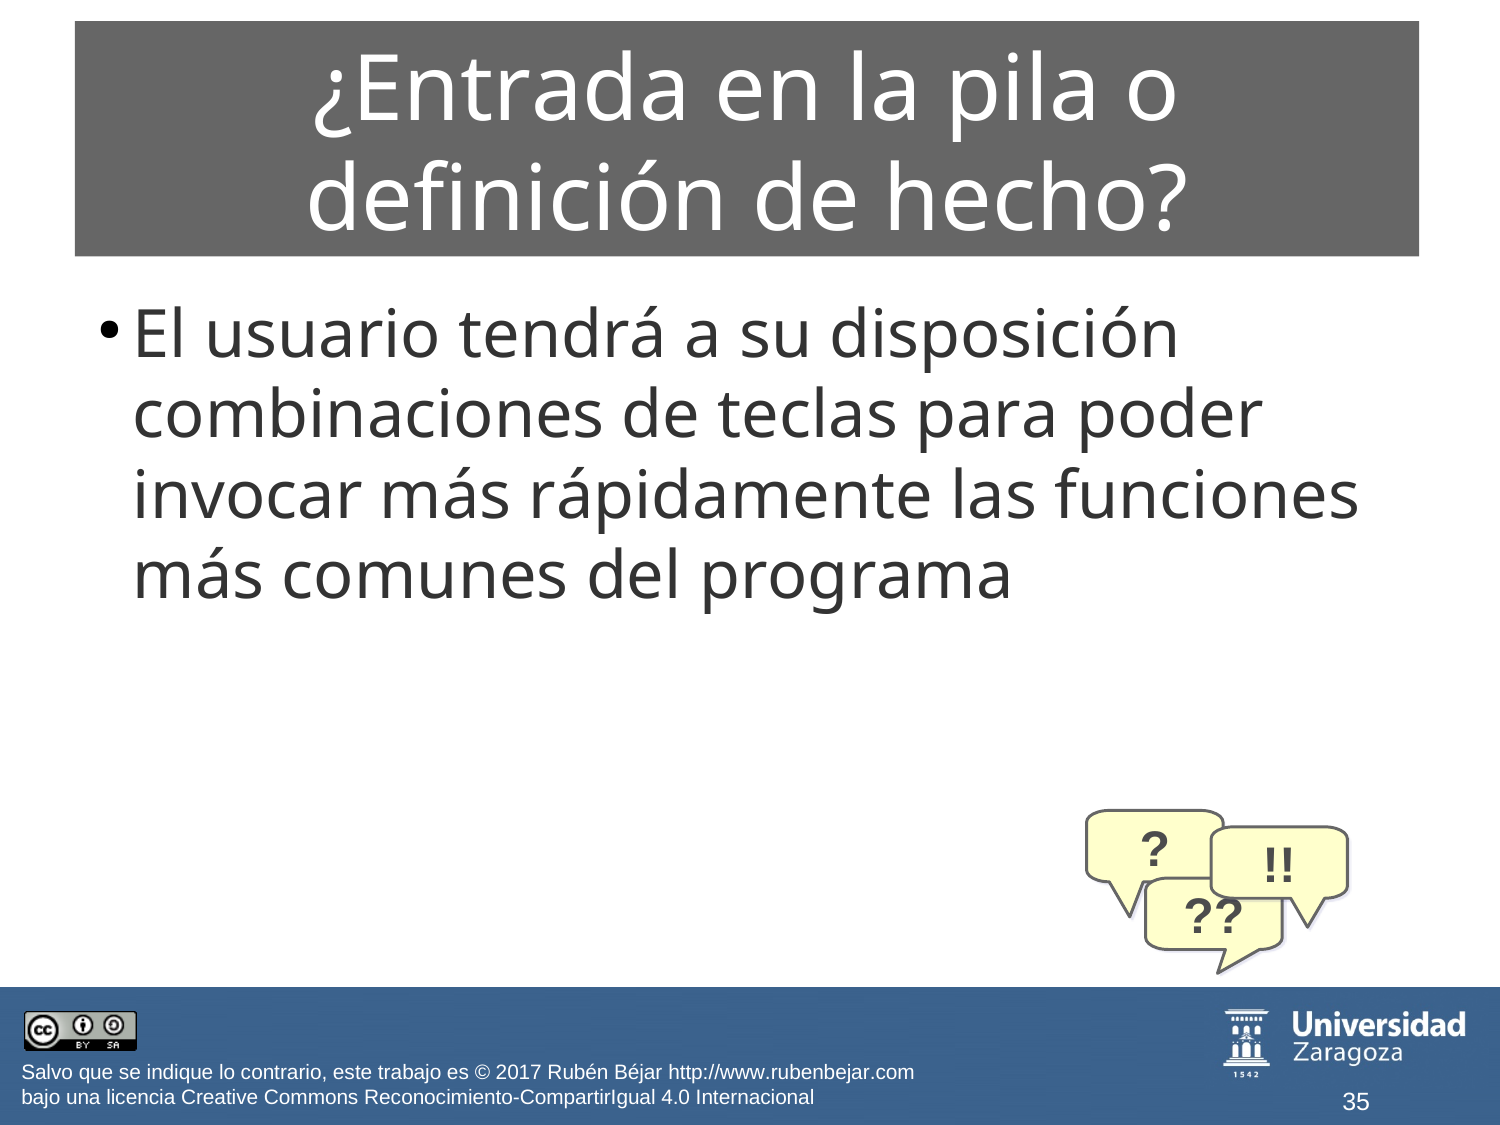

# ¿Entrada en la pila o definición de hecho?
El usuario tendrá a su disposición combinaciones de teclas para poder invocar más rápidamente las funciones más comunes del programa
?
!!
??